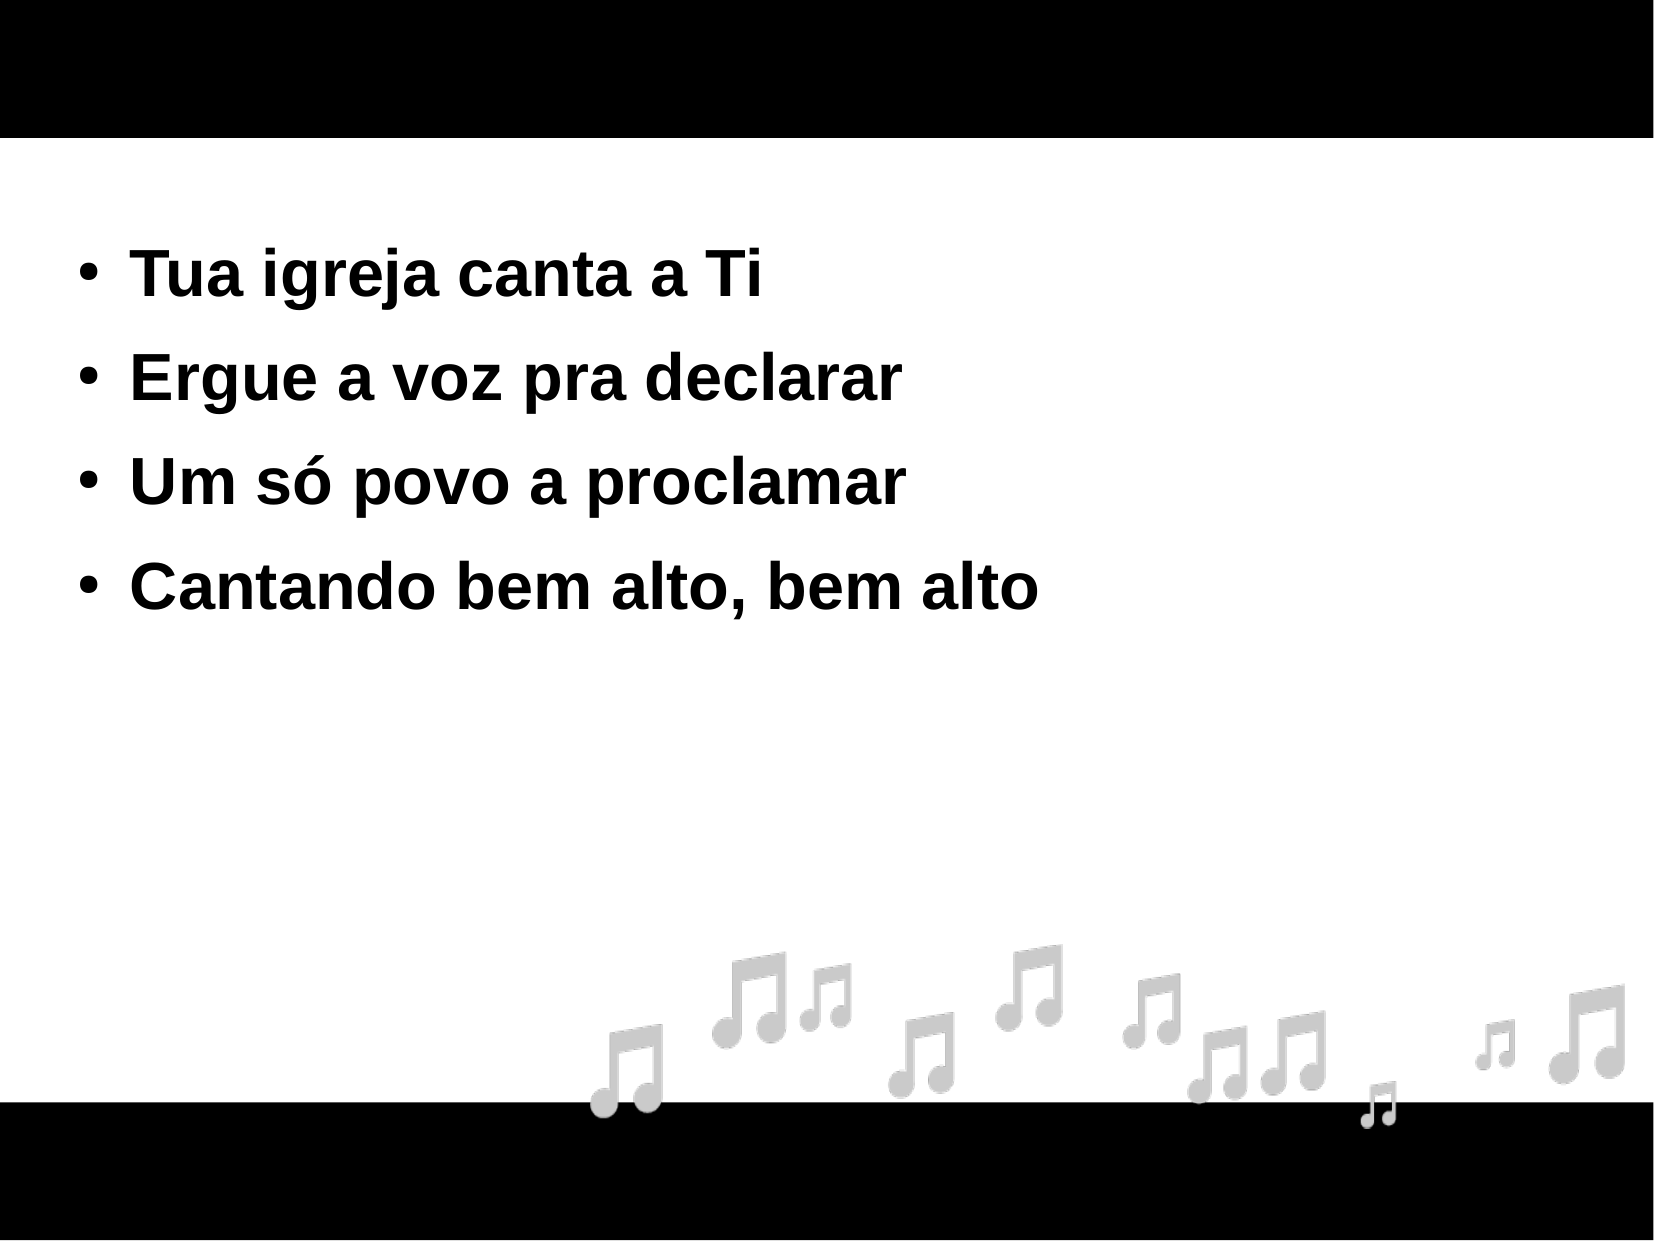

# Tua igreja canta a Ti
Ergue a voz pra declarar
Um só povo a proclamar
Cantando bem alto, bem alto